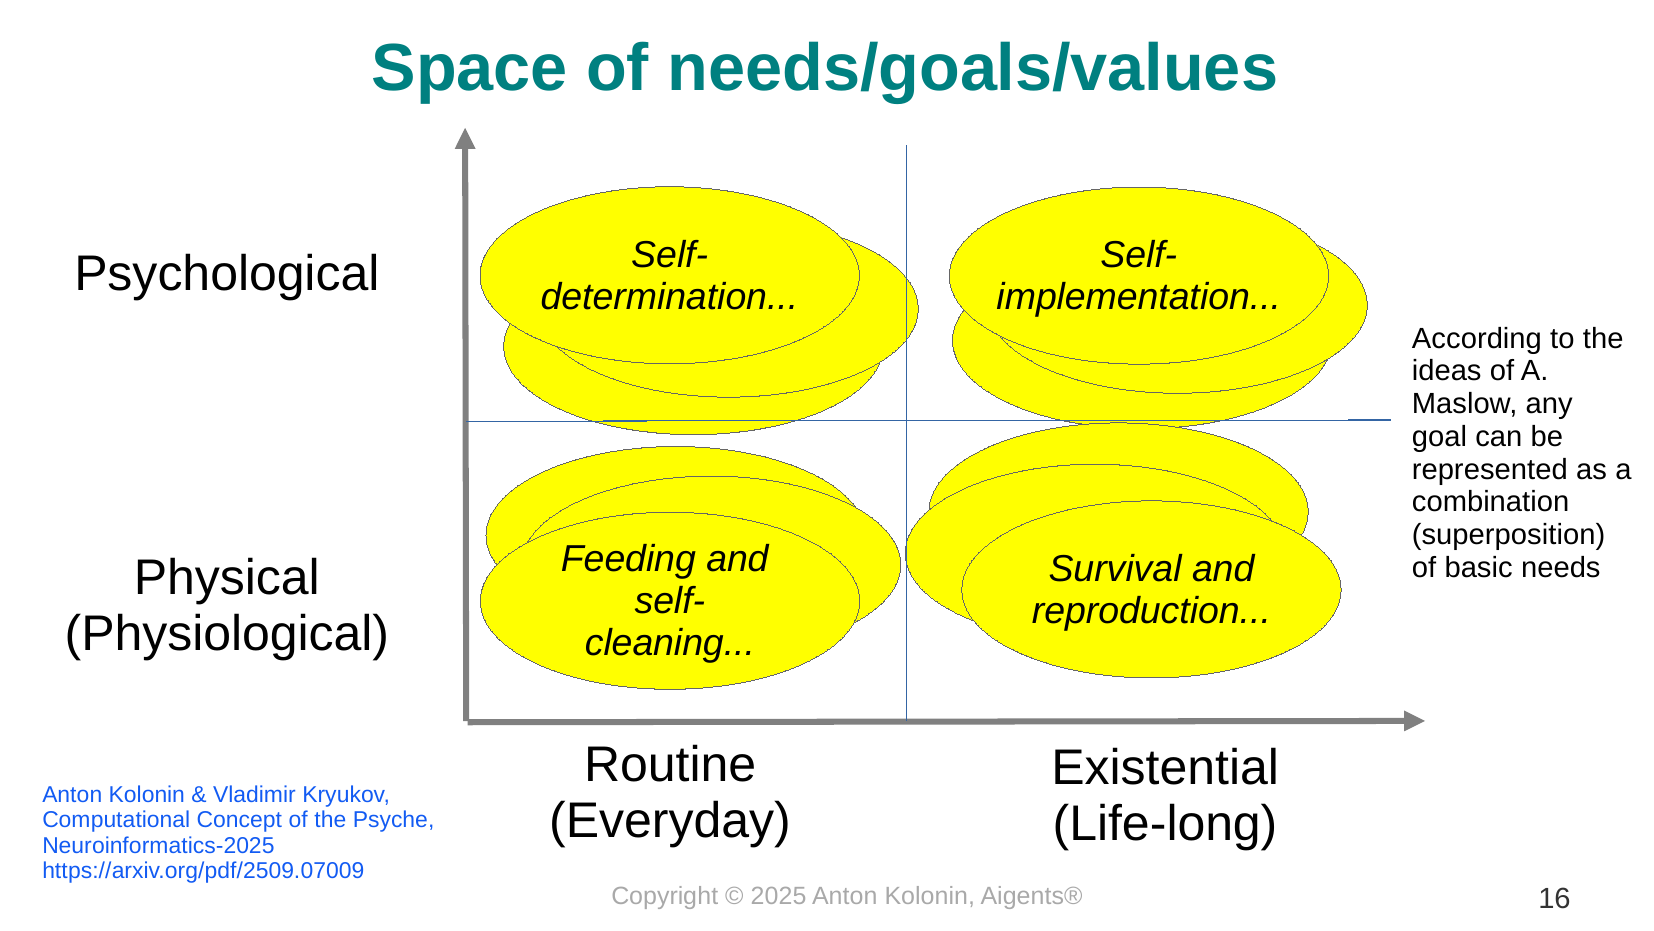

Space of needs/goals/values
Self-determination...
Self-implementation...
Psychological
According to the ideas of A. Maslow, any goal can be represented as a combination (superposition) of basic needs
Survival and
reproduction...
Feeding and
self-cleaning...
Physical
(Physiological)
Routine
(Everyday)
Existential
(Life-long)
Anton Kolonin & Vladimir Kryukov,
Computational Concept of the Psyche,
Neuroinformatics-2025
https://arxiv.org/pdf/2509.07009
Copyright © 2025 Anton Kolonin, Aigents®
16